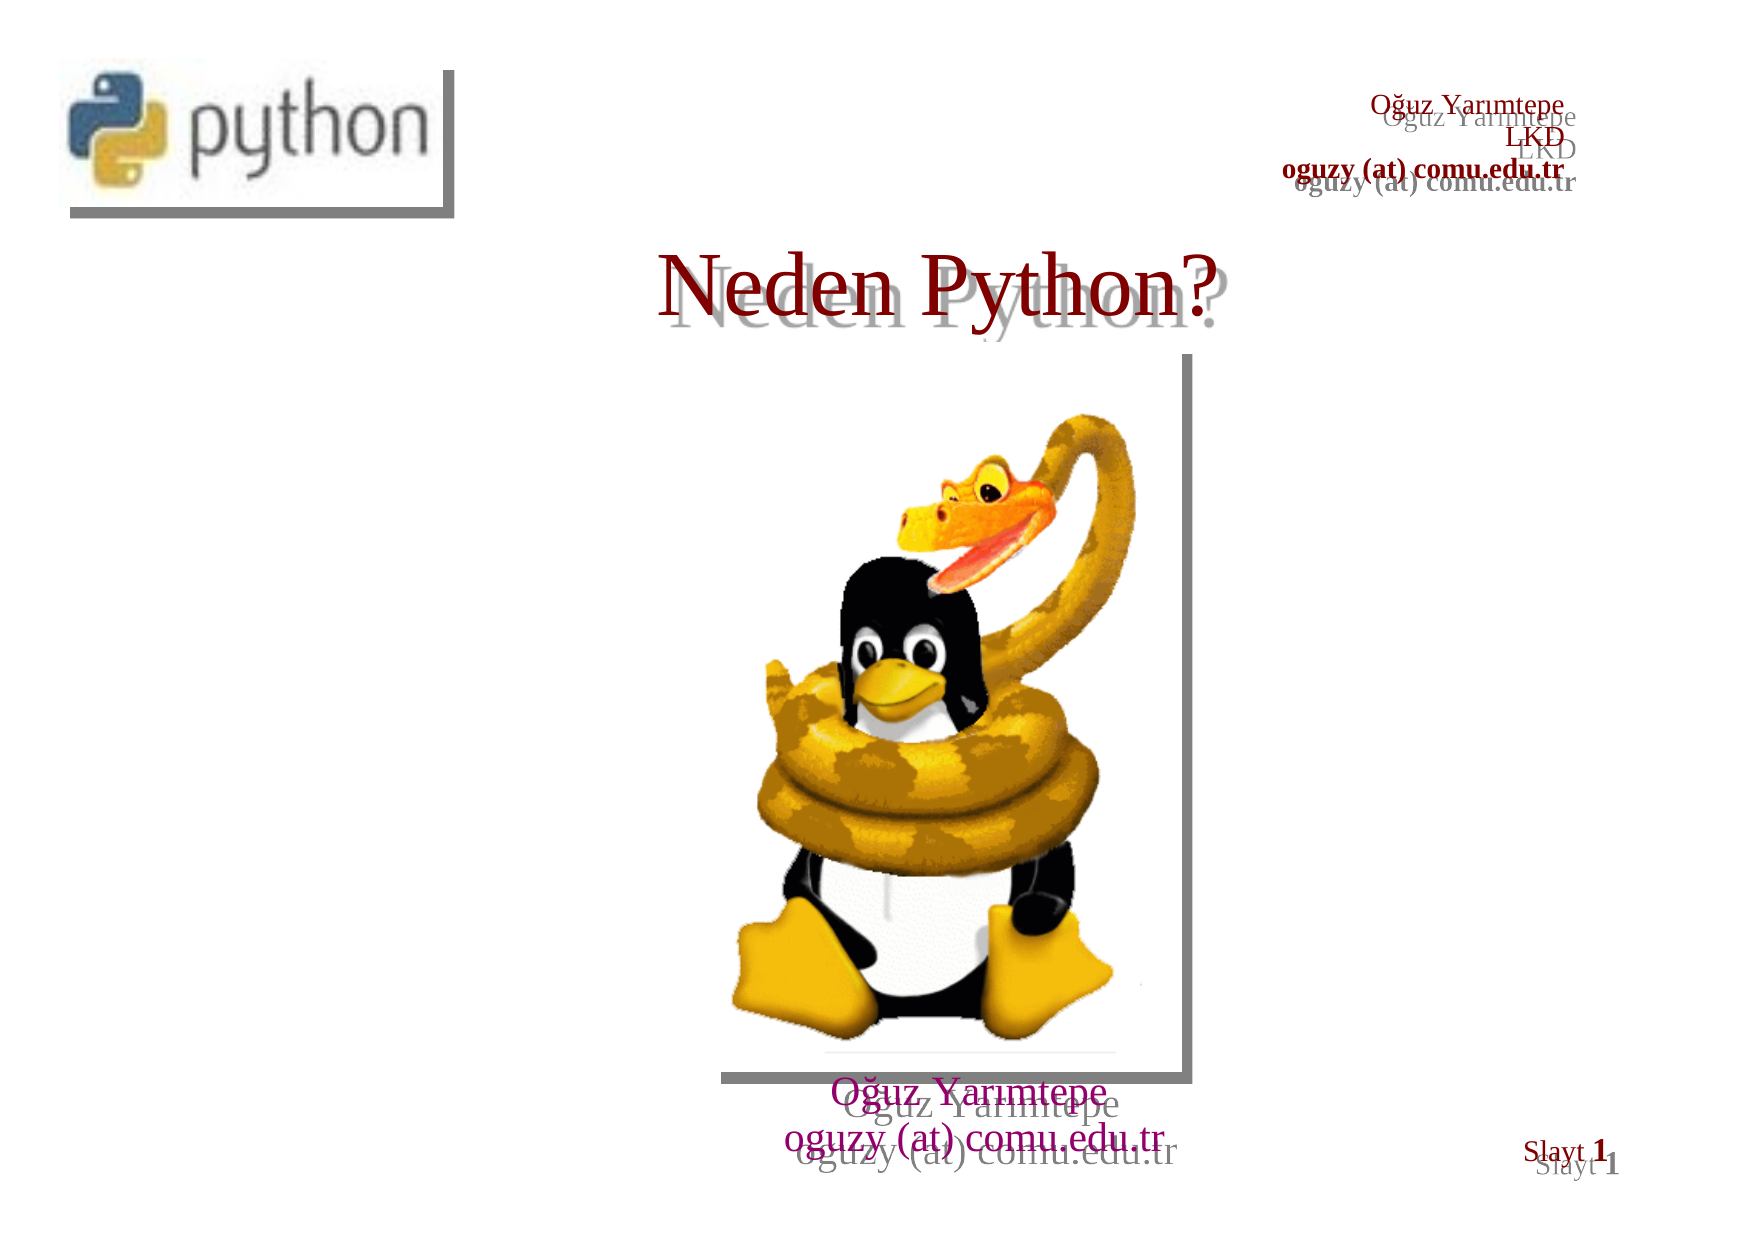

# Neden Python?
Oğuz Yarımtepe
oguzy (at) comu.edu.tr